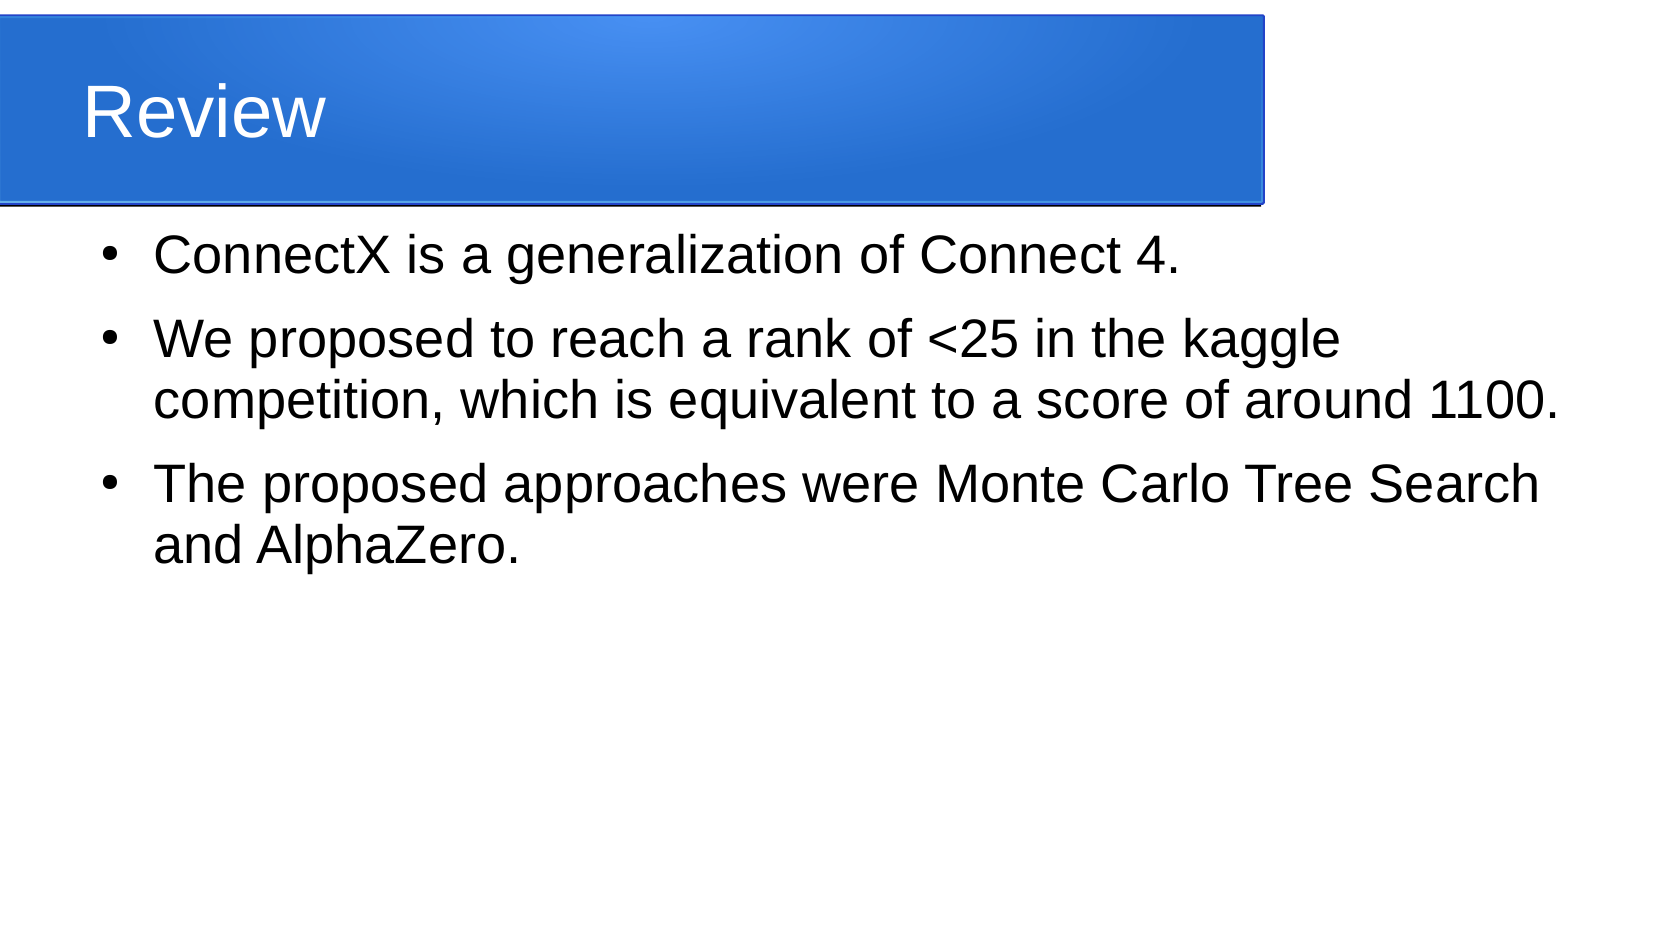

# Review
ConnectX is a generalization of Connect 4.
We proposed to reach a rank of <25 in the kaggle competition, which is equivalent to a score of around 1100.
The proposed approaches were Monte Carlo Tree Search and AlphaZero.